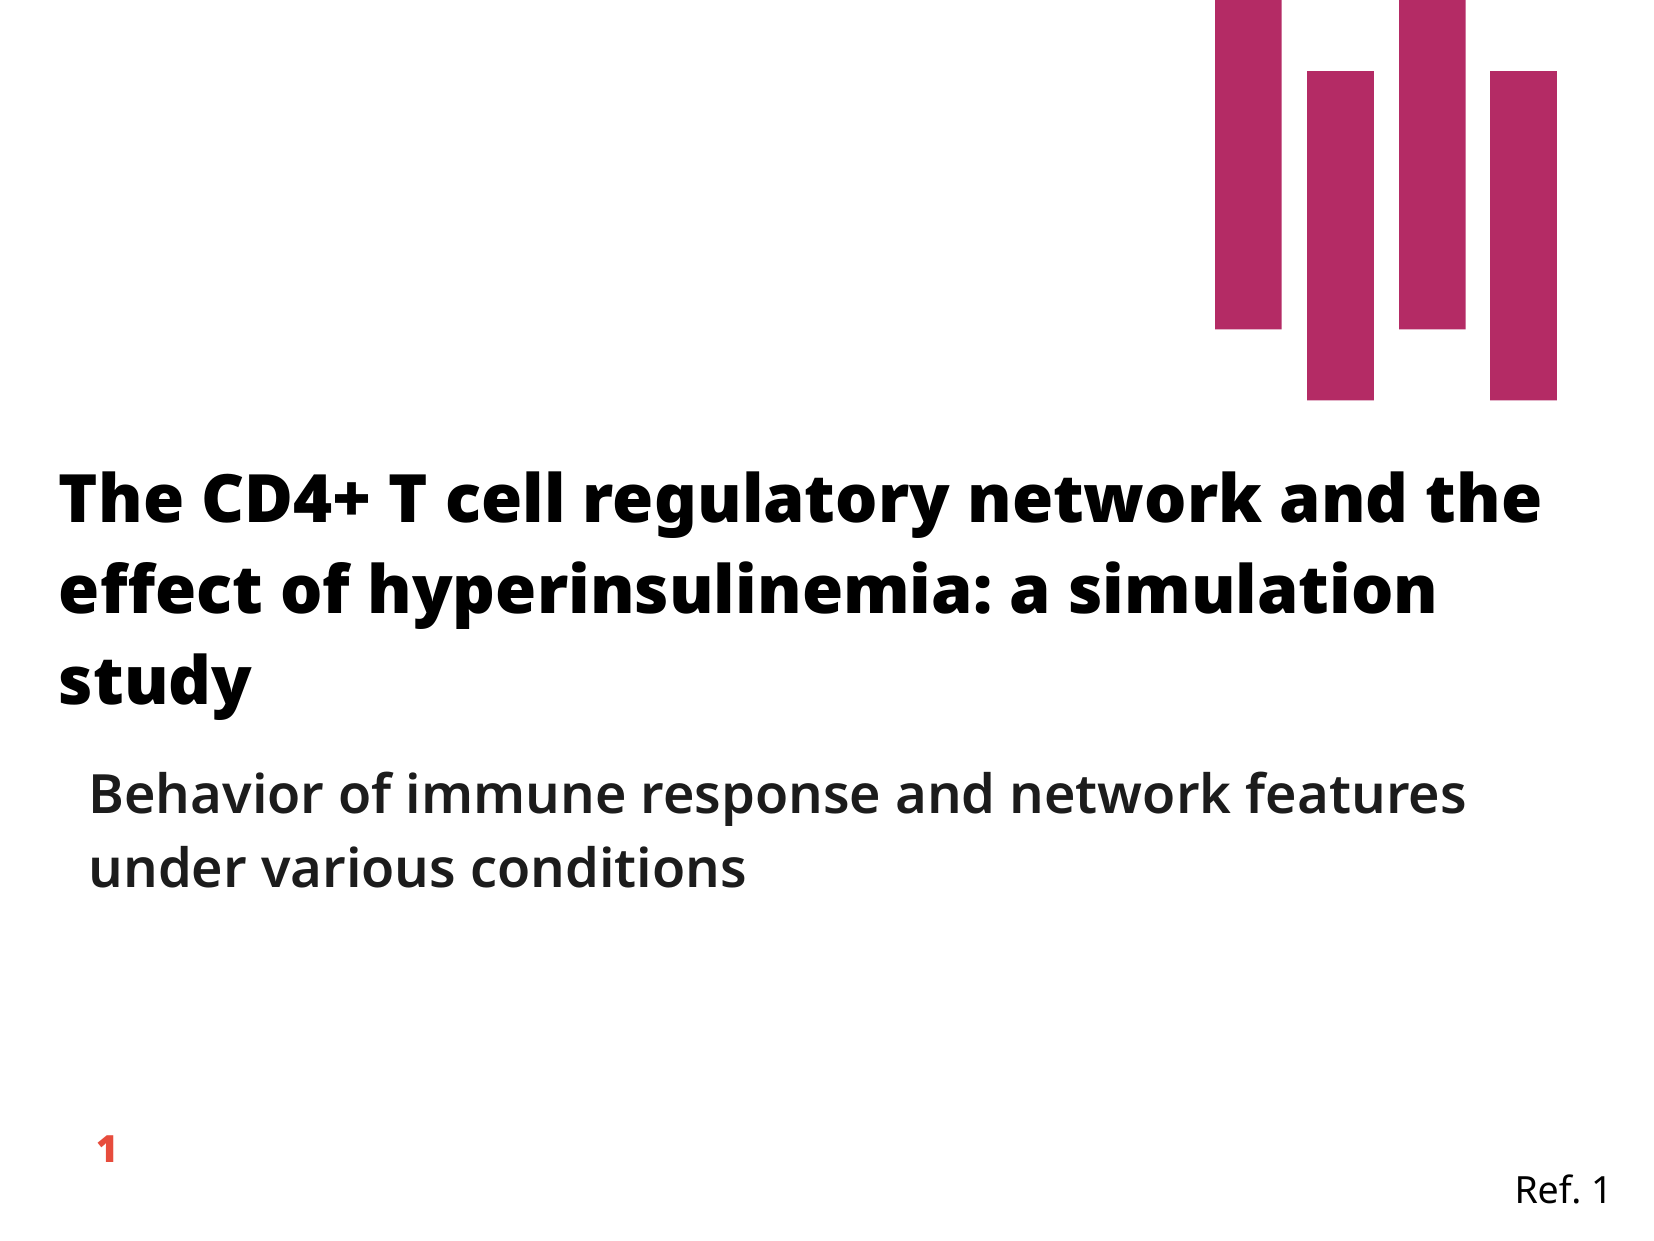

# The CD4+ T cell regulatory network and the effect of hyperinsulinemia: a simulation study
Behavior of immune response and network features under various conditions
1
Ref. 1